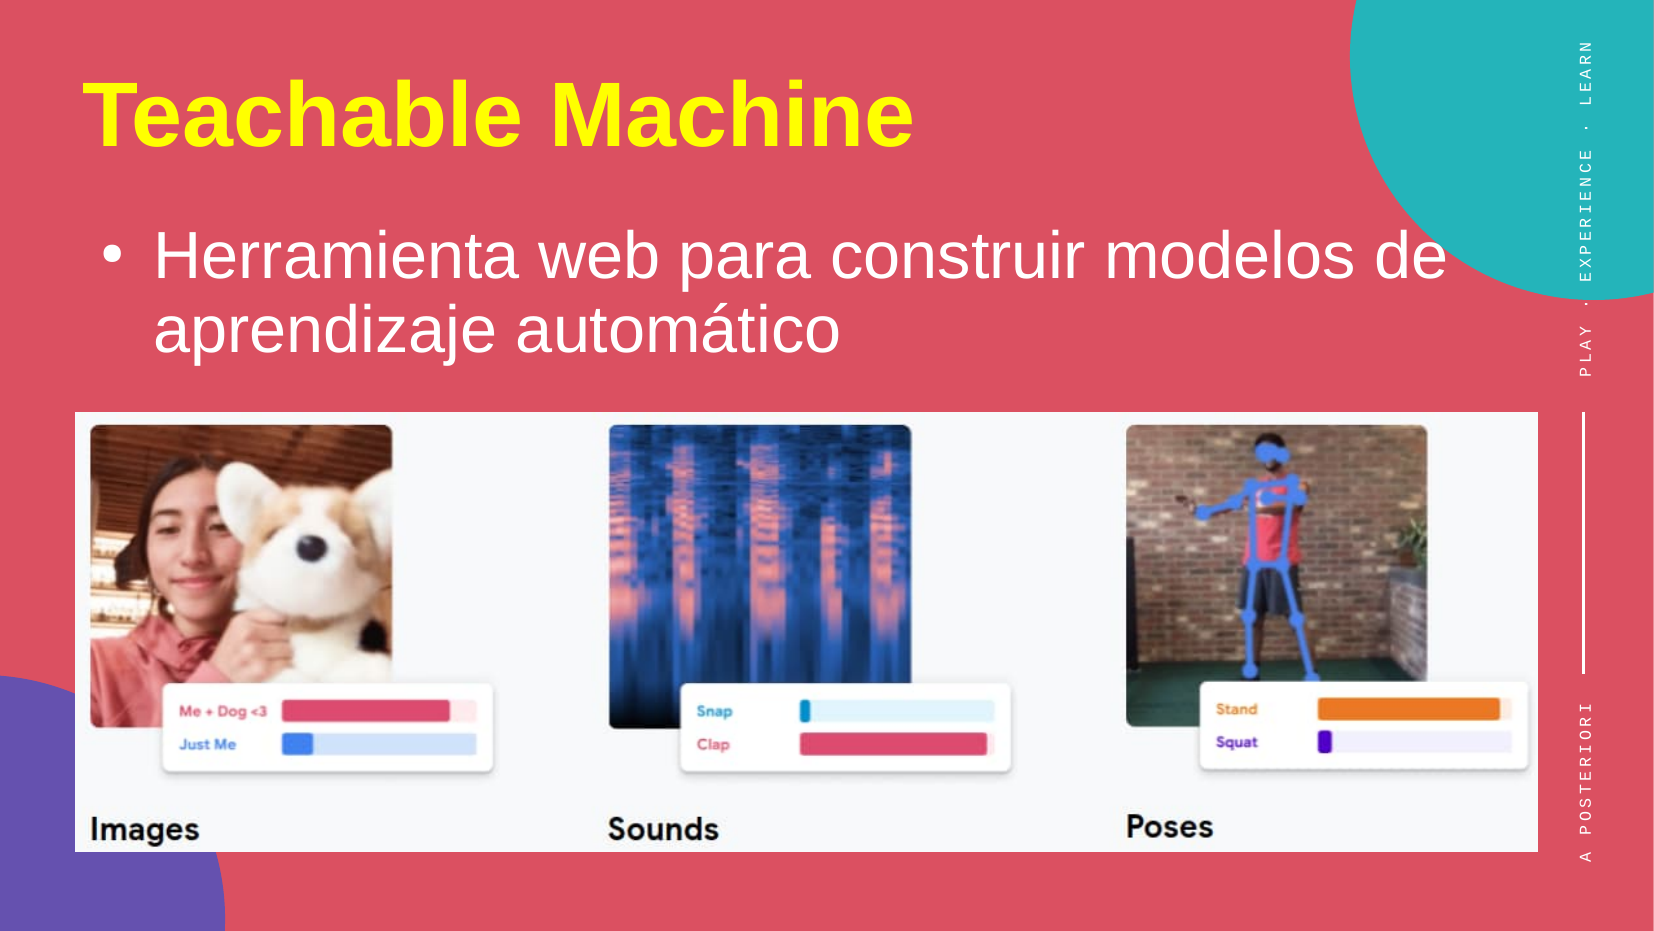

# Teachable Machine
Herramienta web para construir modelos de aprendizaje automático